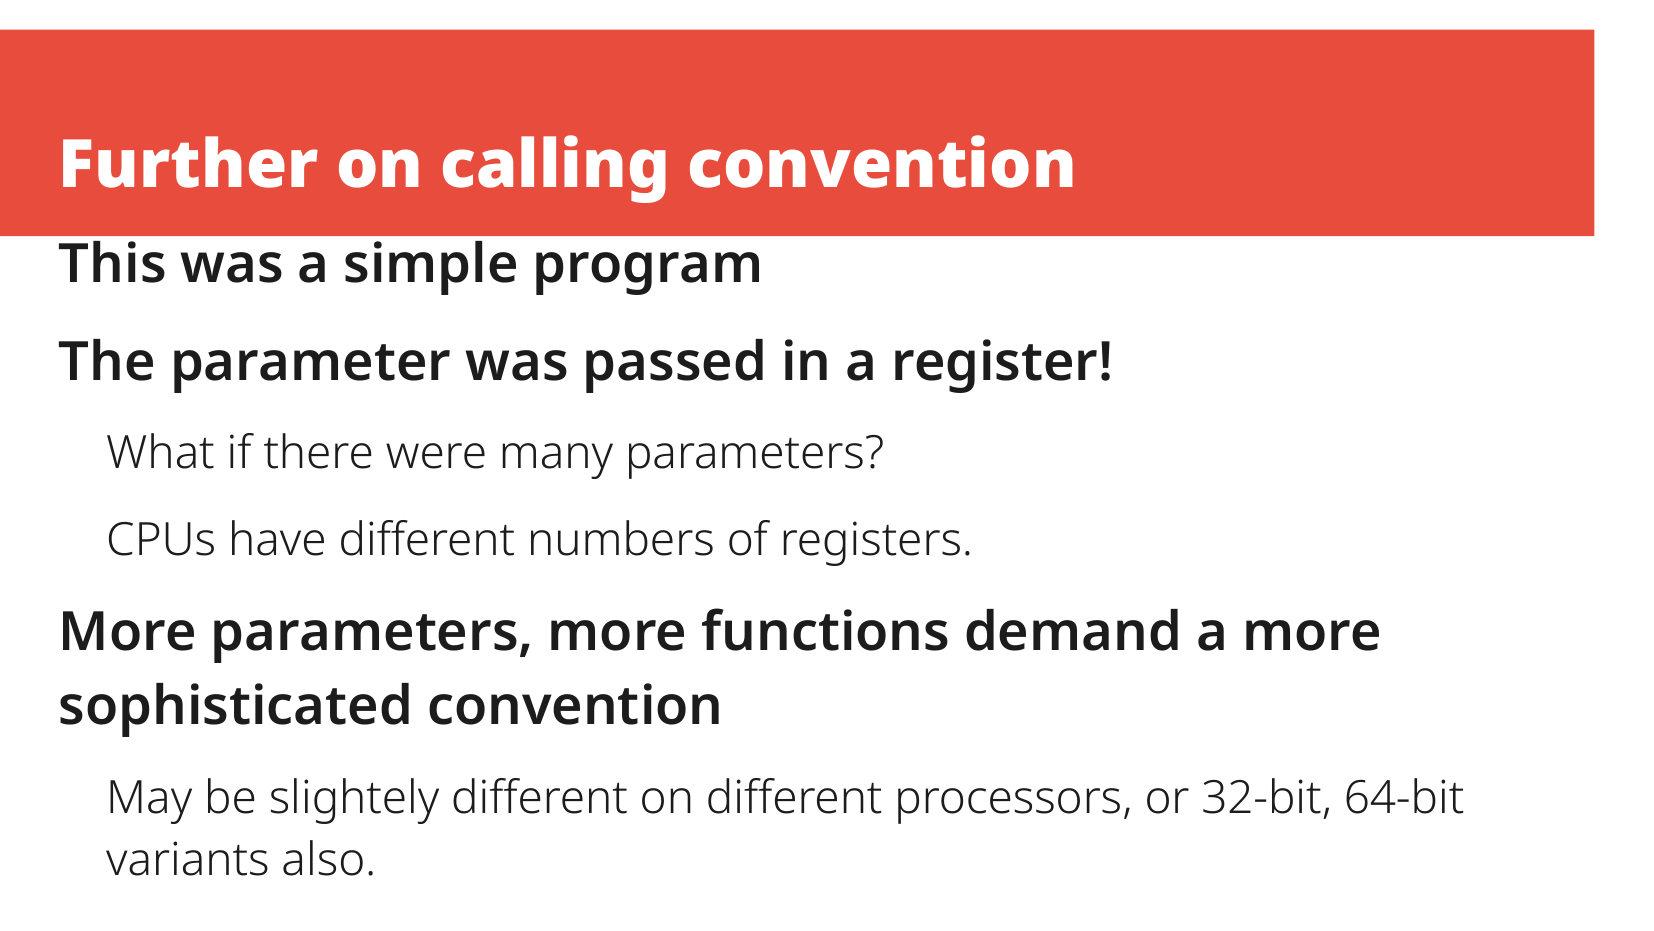

# Further on calling convention
This was a simple program
The parameter was passed in a register!
What if there were many parameters?
CPUs have different numbers of registers.
More parameters, more functions demand a more sophisticated convention
May be slightely different on different processors, or 32-bit, 64-bit variants also.
32